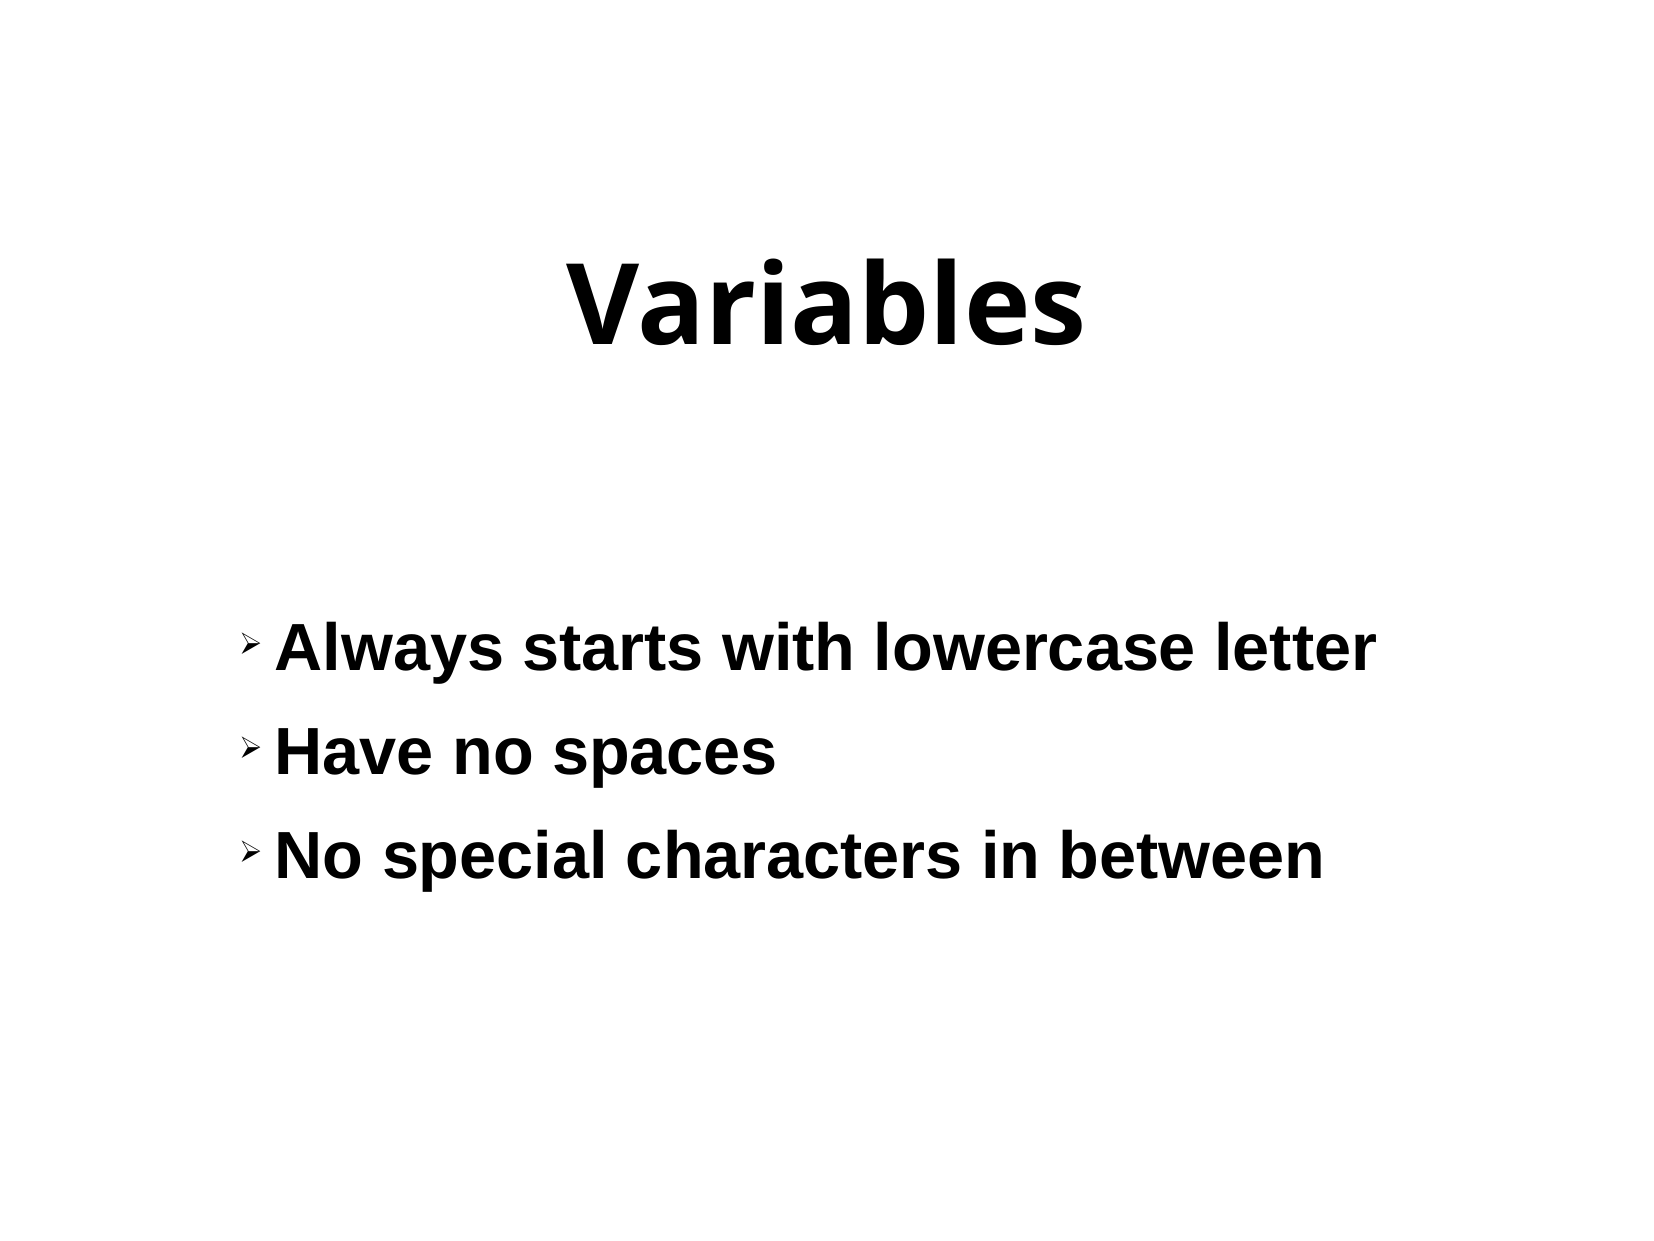

# Variables
Always starts with lowercase letter
Have no spaces
No special characters in between